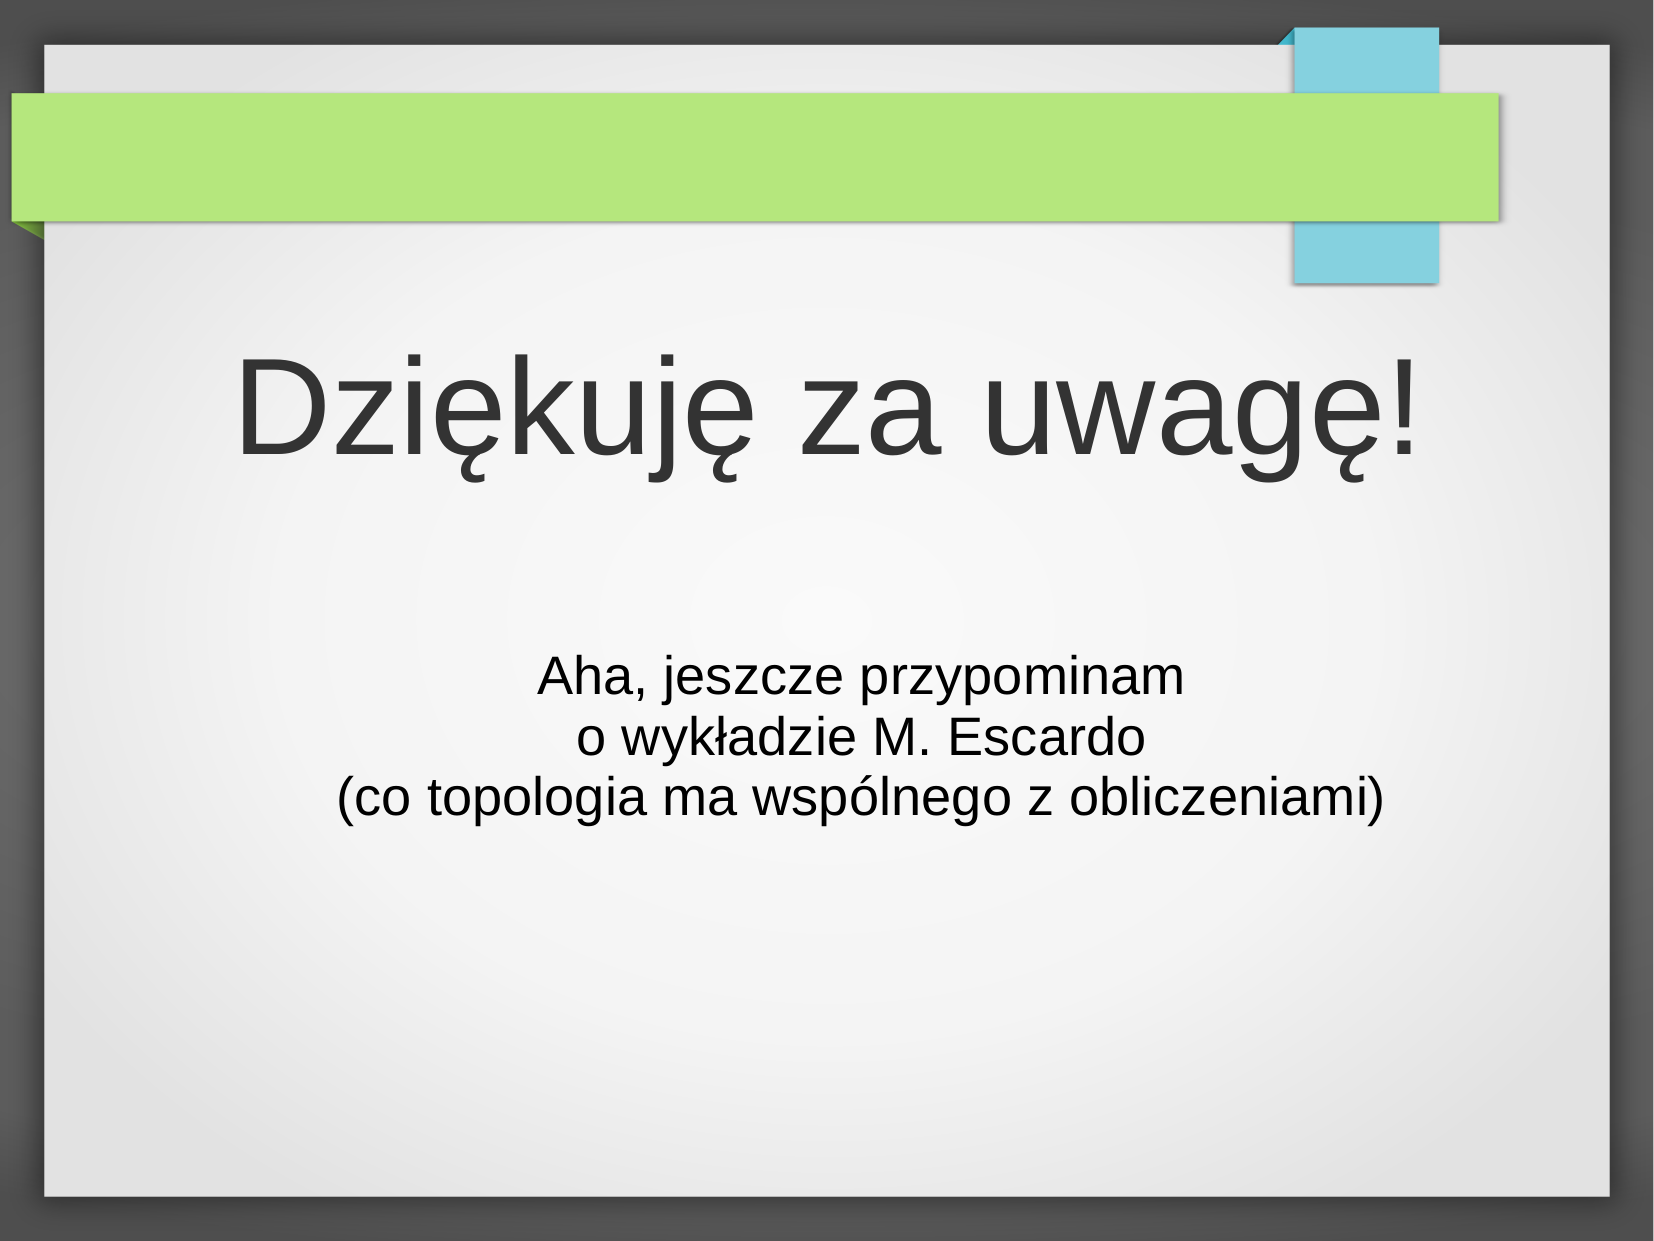

# Dziękuję za uwagę!
Aha, jeszcze przypominam
o wykładzie M. Escardo
(co topologia ma wspólnego z obliczeniami)